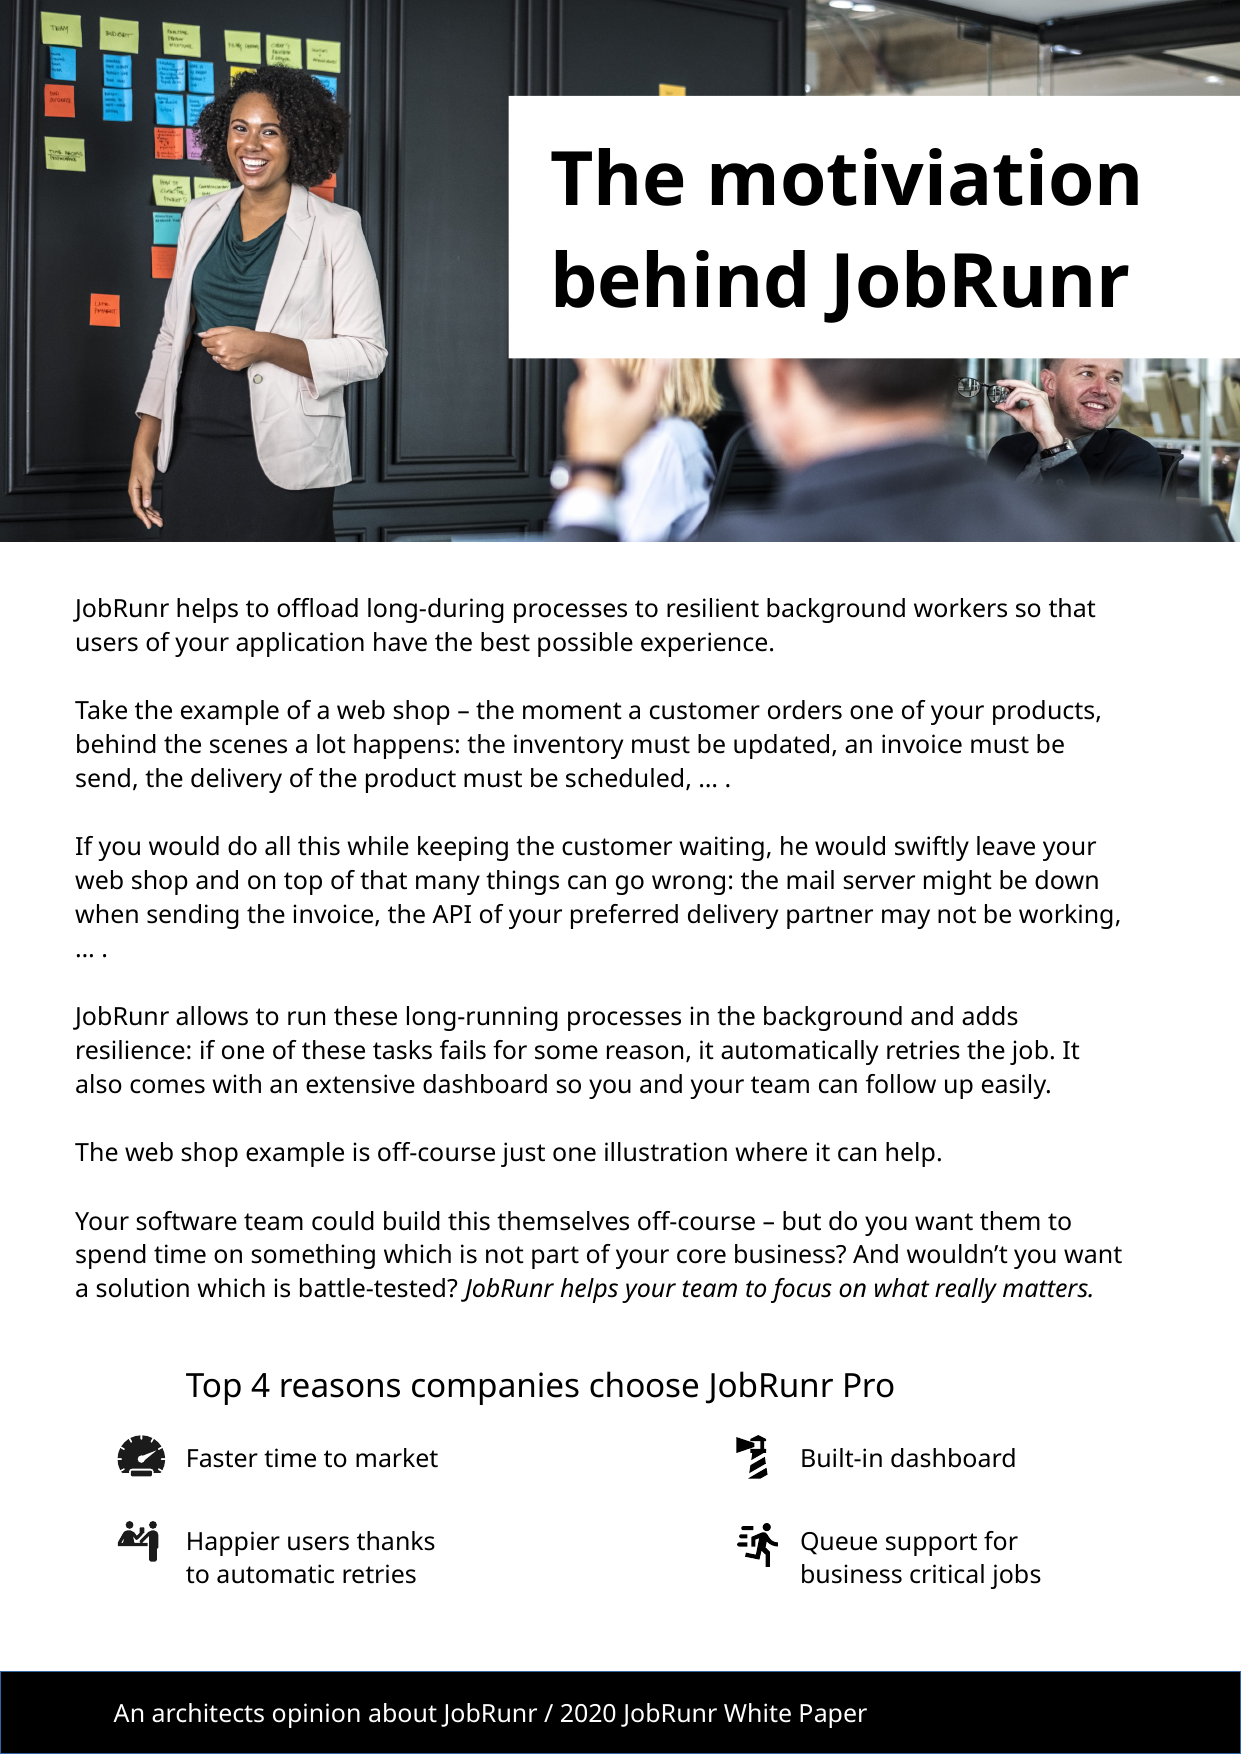

The motiviation
behind JobRunr
JobRunr helps to offload long-during processes to resilient background workers so that users of your application have the best possible experience.
Take the example of a web shop – the moment a customer orders one of your products, behind the scenes a lot happens: the inventory must be updated, an invoice must be send, the delivery of the product must be scheduled, … .
If you would do all this while keeping the customer waiting, he would swiftly leave your web shop and on top of that many things can go wrong: the mail server might be down when sending the invoice, the API of your preferred delivery partner may not be working, … .
JobRunr allows to run these long-running processes in the background and adds resilience: if one of these tasks fails for some reason, it automatically retries the job. It also comes with an extensive dashboard so you and your team can follow up easily.
The web shop example is off-course just one illustration where it can help.
Your software team could build this themselves off-course – but do you want them to spend time on something which is not part of your core business? And wouldn’t you want a solution which is battle-tested? JobRunr helps your team to focus on what really matters.
Top 4 reasons companies choose JobRunr Pro
Faster time to market
Built-in dashboard
Happier users thanks
to automatic retries
Queue support for
business critical jobs
An architects opinion about JobRunr / 2020 JobRunr White Paper